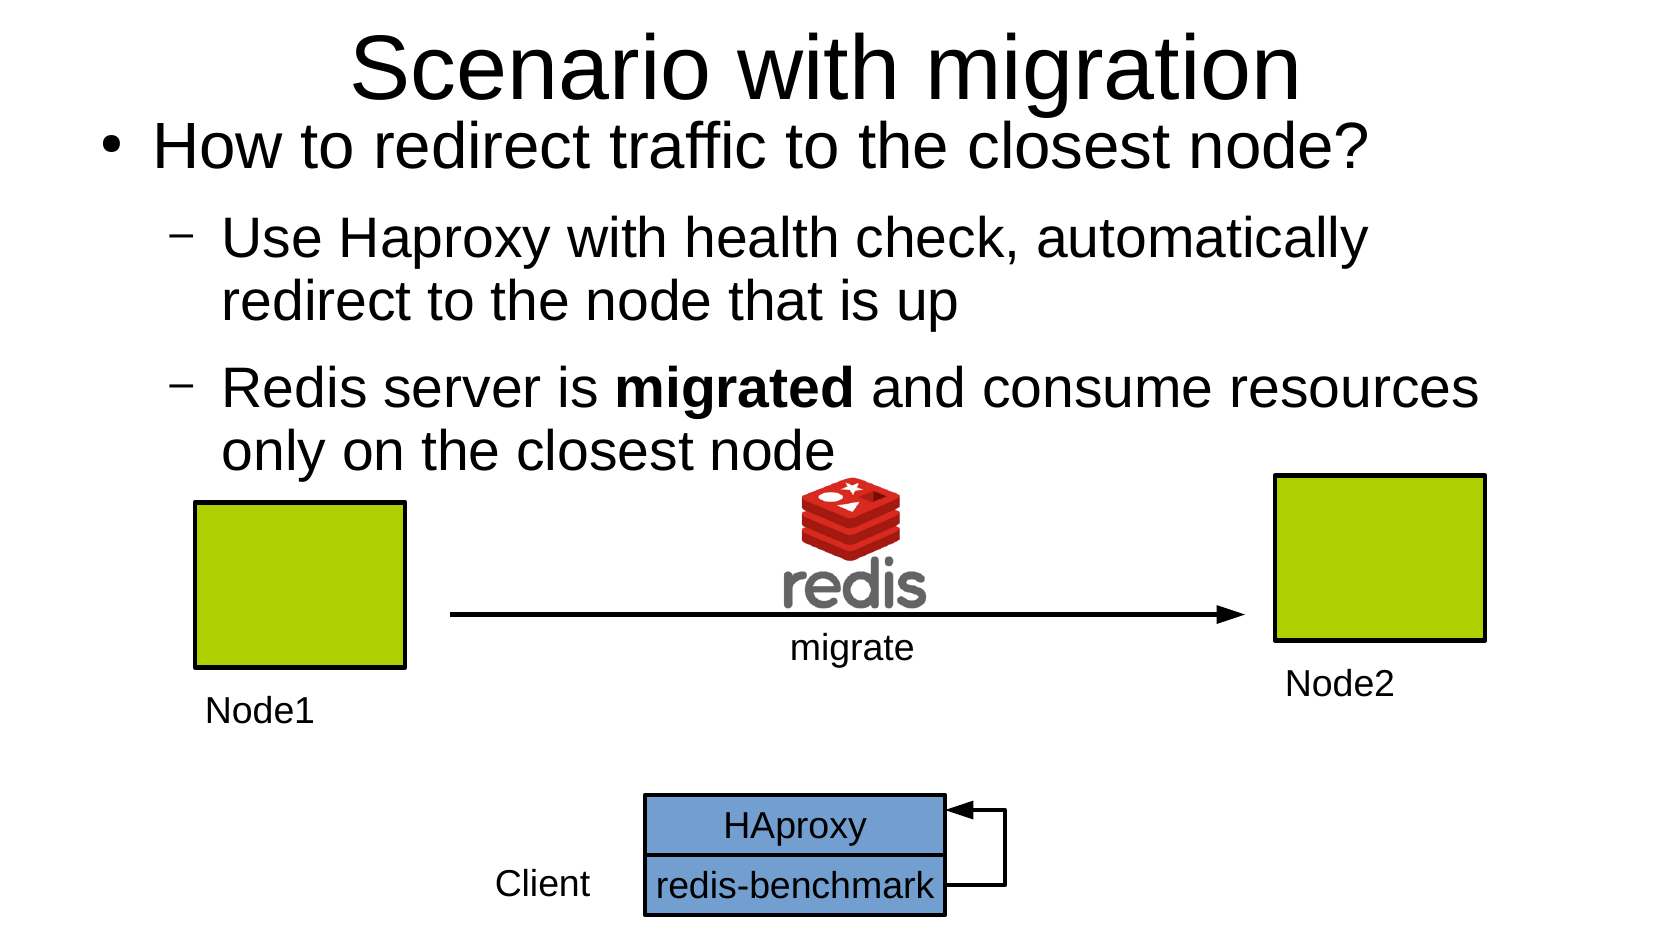

# Scenario with migration
How to redirect traffic to the closest node?
Use Haproxy with health check, automatically redirect to the node that is up
Redis server is migrated and consume resources only on the closest node
migrate
Node2
Node1
HAproxy
Client
redis-benchmark